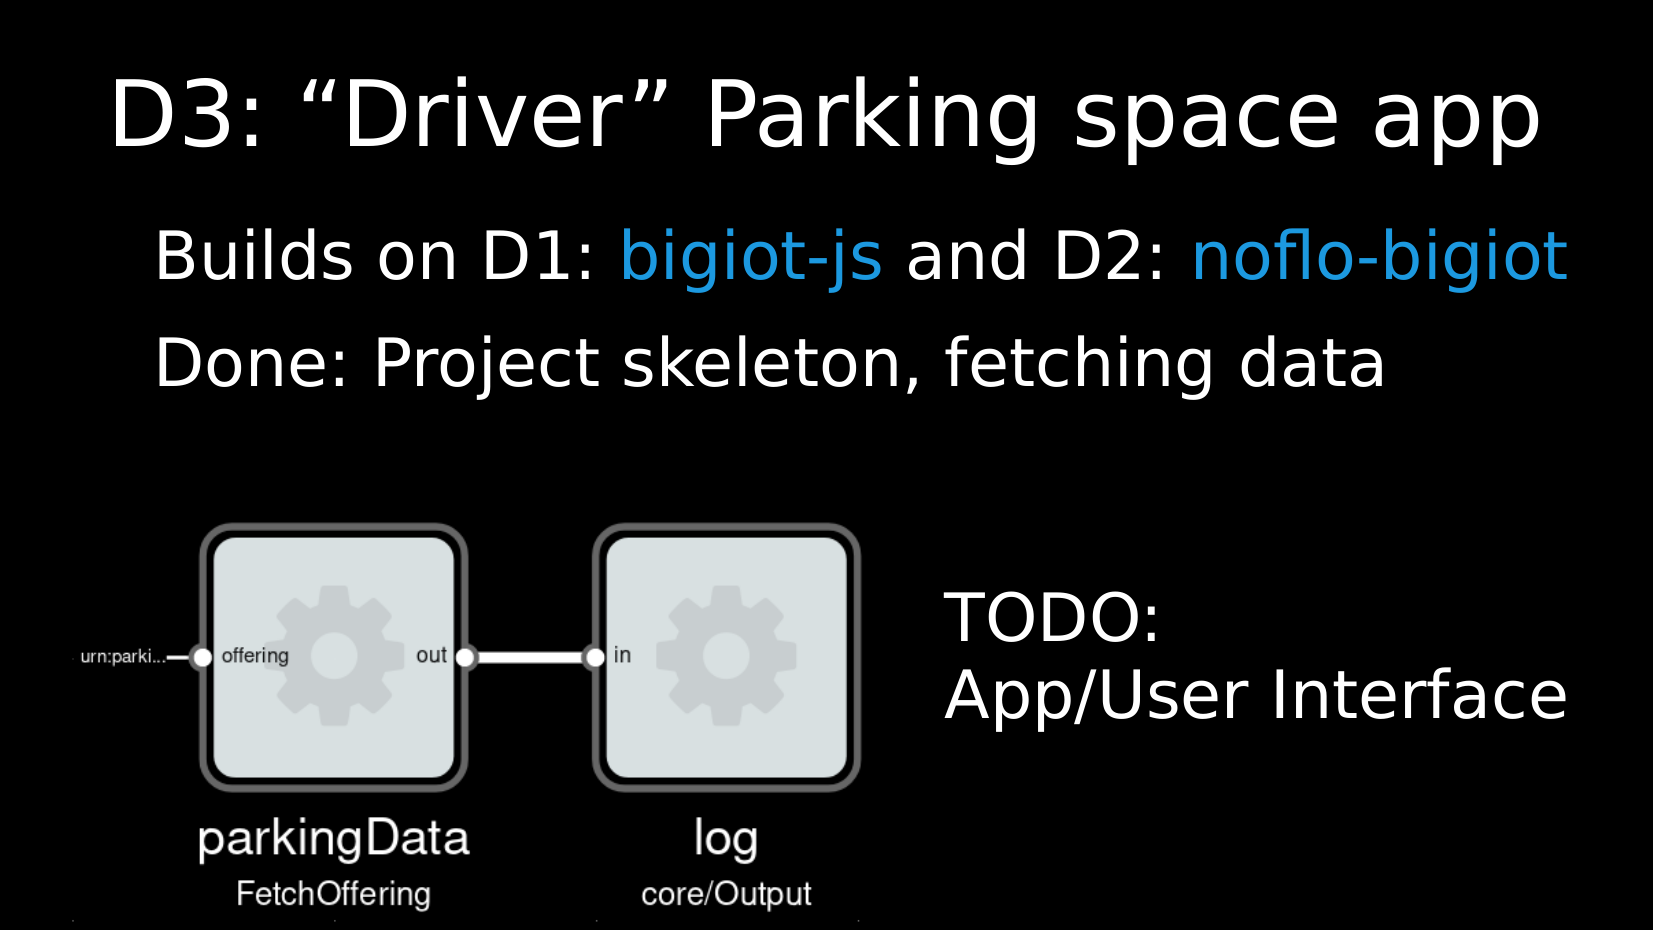

# D3: “Driver” Parking space app
Builds on D1: bigiot-js and D2: noflo-bigiot
Done: Project skeleton, fetching data
TODO:
App/User Interface